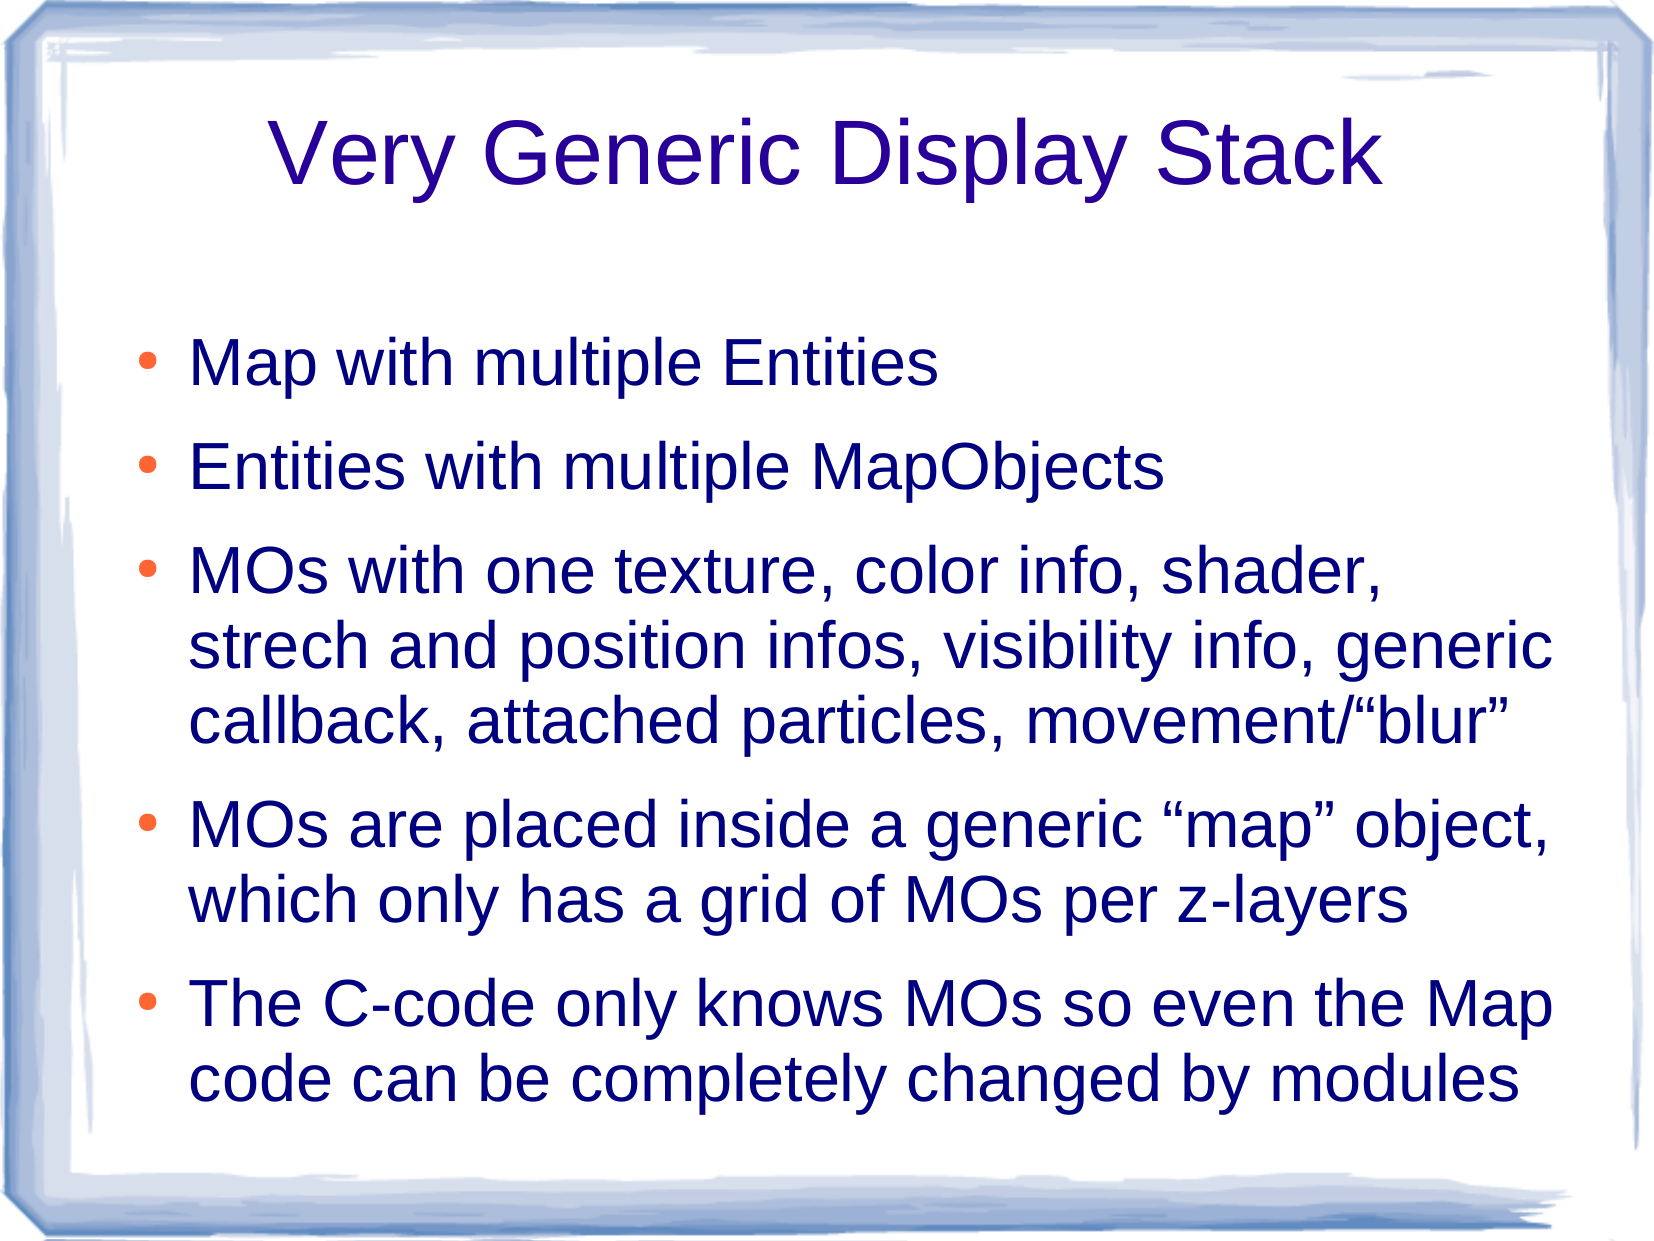

# Very Generic Display Stack
Map with multiple Entities
Entities with multiple MapObjects
MOs with one texture, color info, shader, strech and position infos, visibility info, generic callback, attached particles, movement/“blur”
MOs are placed inside a generic “map” object, which only has a grid of MOs per z-layers
The C-code only knows MOs so even the Map code can be completely changed by modules